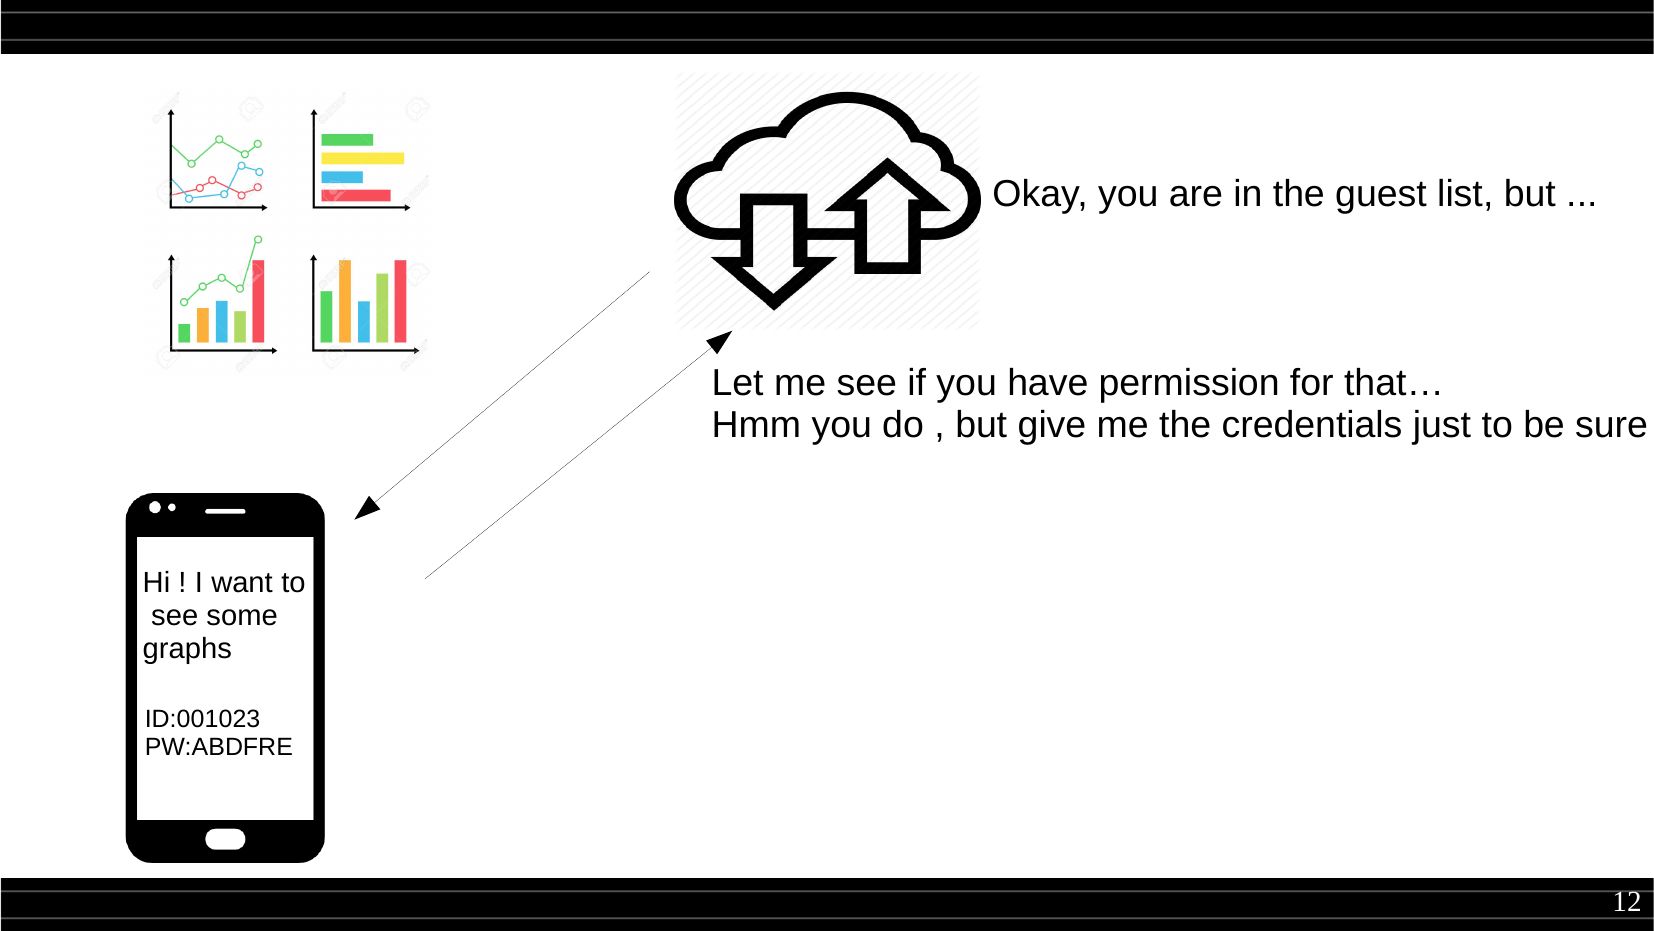

Okay, you are in the guest list, but ...
Let me see if you have permission for that…
Hmm you do , but give me the credentials just to be sure
Hi ! I want to
 see some
graphs
ID:001023
PW:ABDFRE